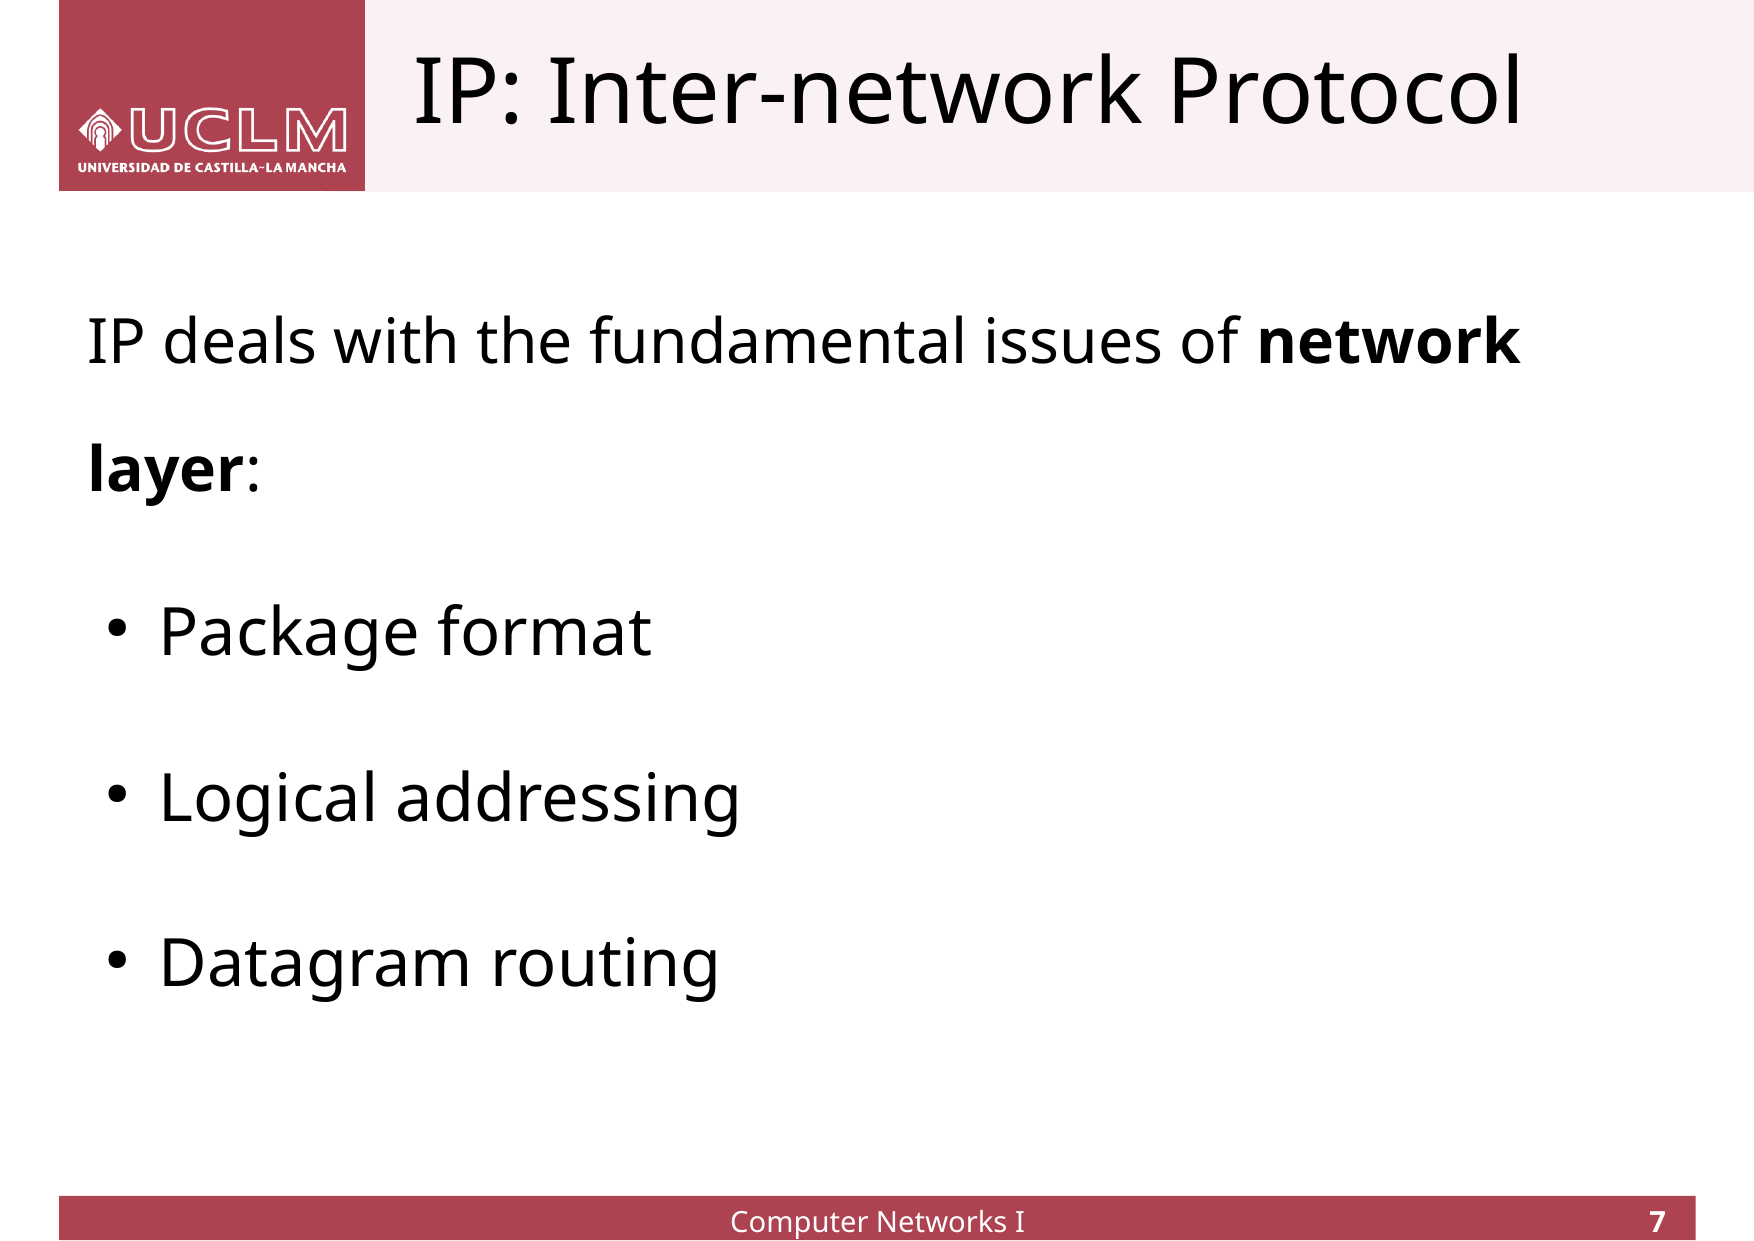

# IP: Inter-network Protocol
IP deals with the fundamental issues of network layer:
Package format
Logical addressing
Datagram routing
Computer Networks I
7